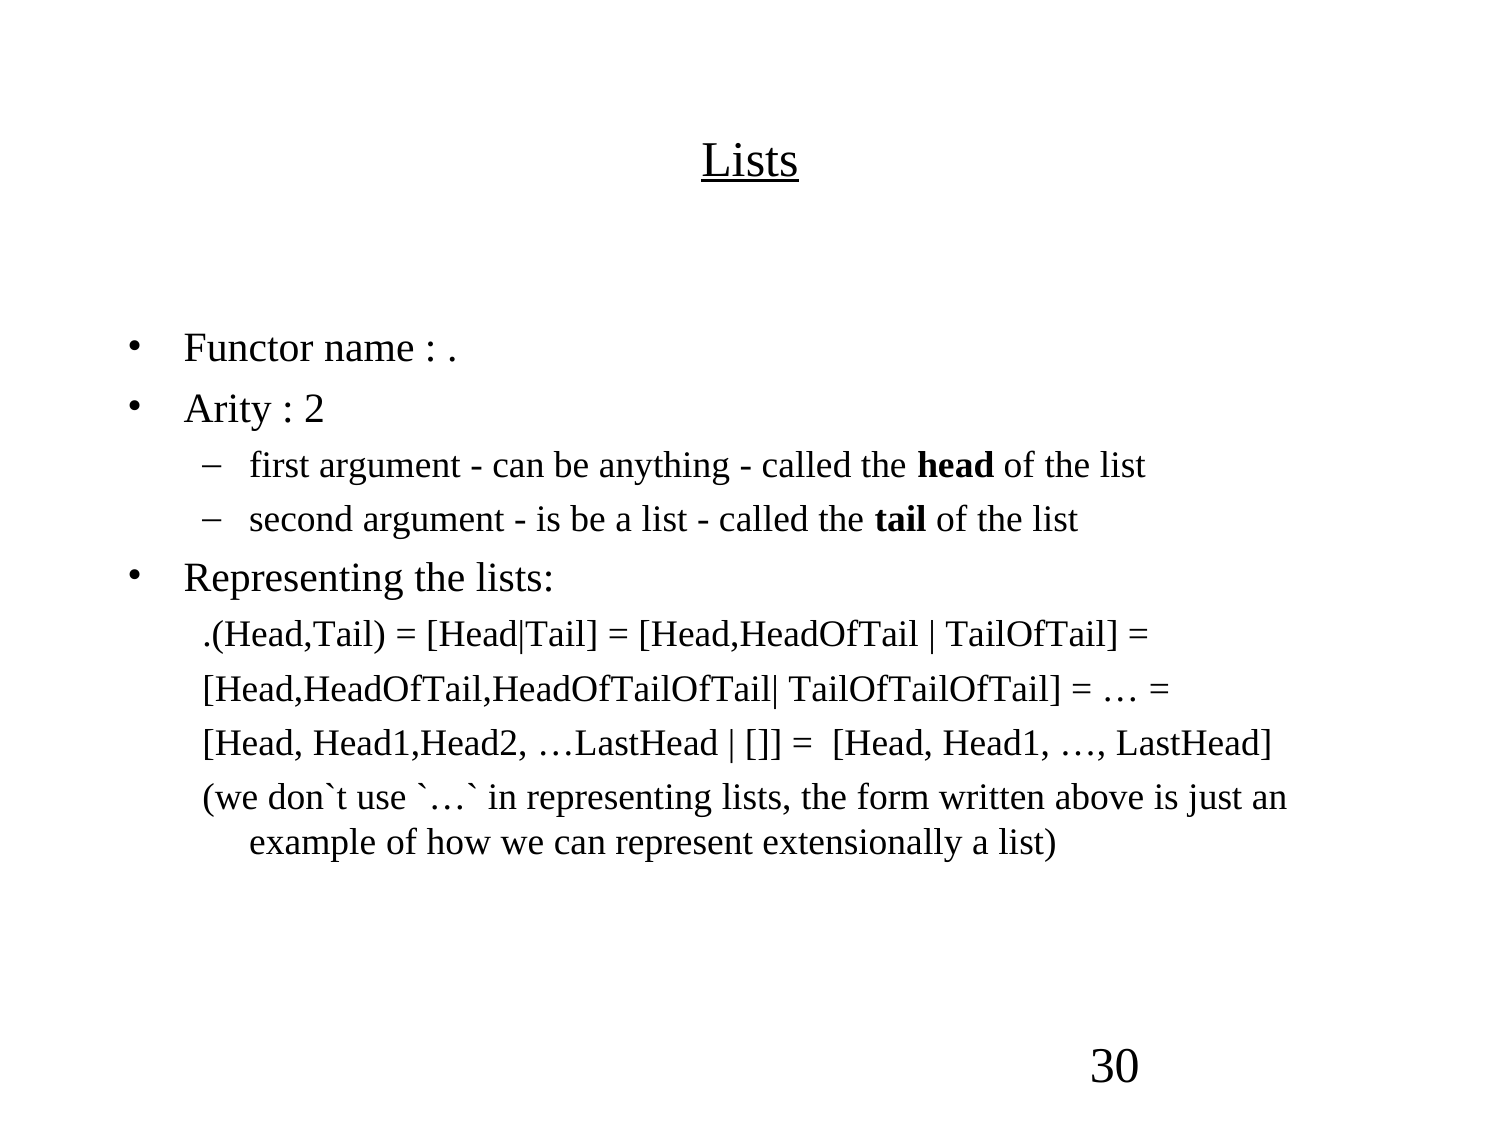

# Lists
Functor name : .
Arity : 2
first argument - can be anything - called the head of the list
second argument - is be a list - called the tail of the list
Representing the lists:
.(Head,Tail) = [Head|Tail] = [Head,HeadOfTail | TailOfTail] =
[Head,HeadOfTail,HeadOfTailOfTail| TailOfTailOfTail] = … =
[Head, Head1,Head2, …LastHead | []] = [Head, Head1, …, LastHead]
(we don`t use `…` in representing lists, the form written above is just an example of how we can represent extensionally a list)
30